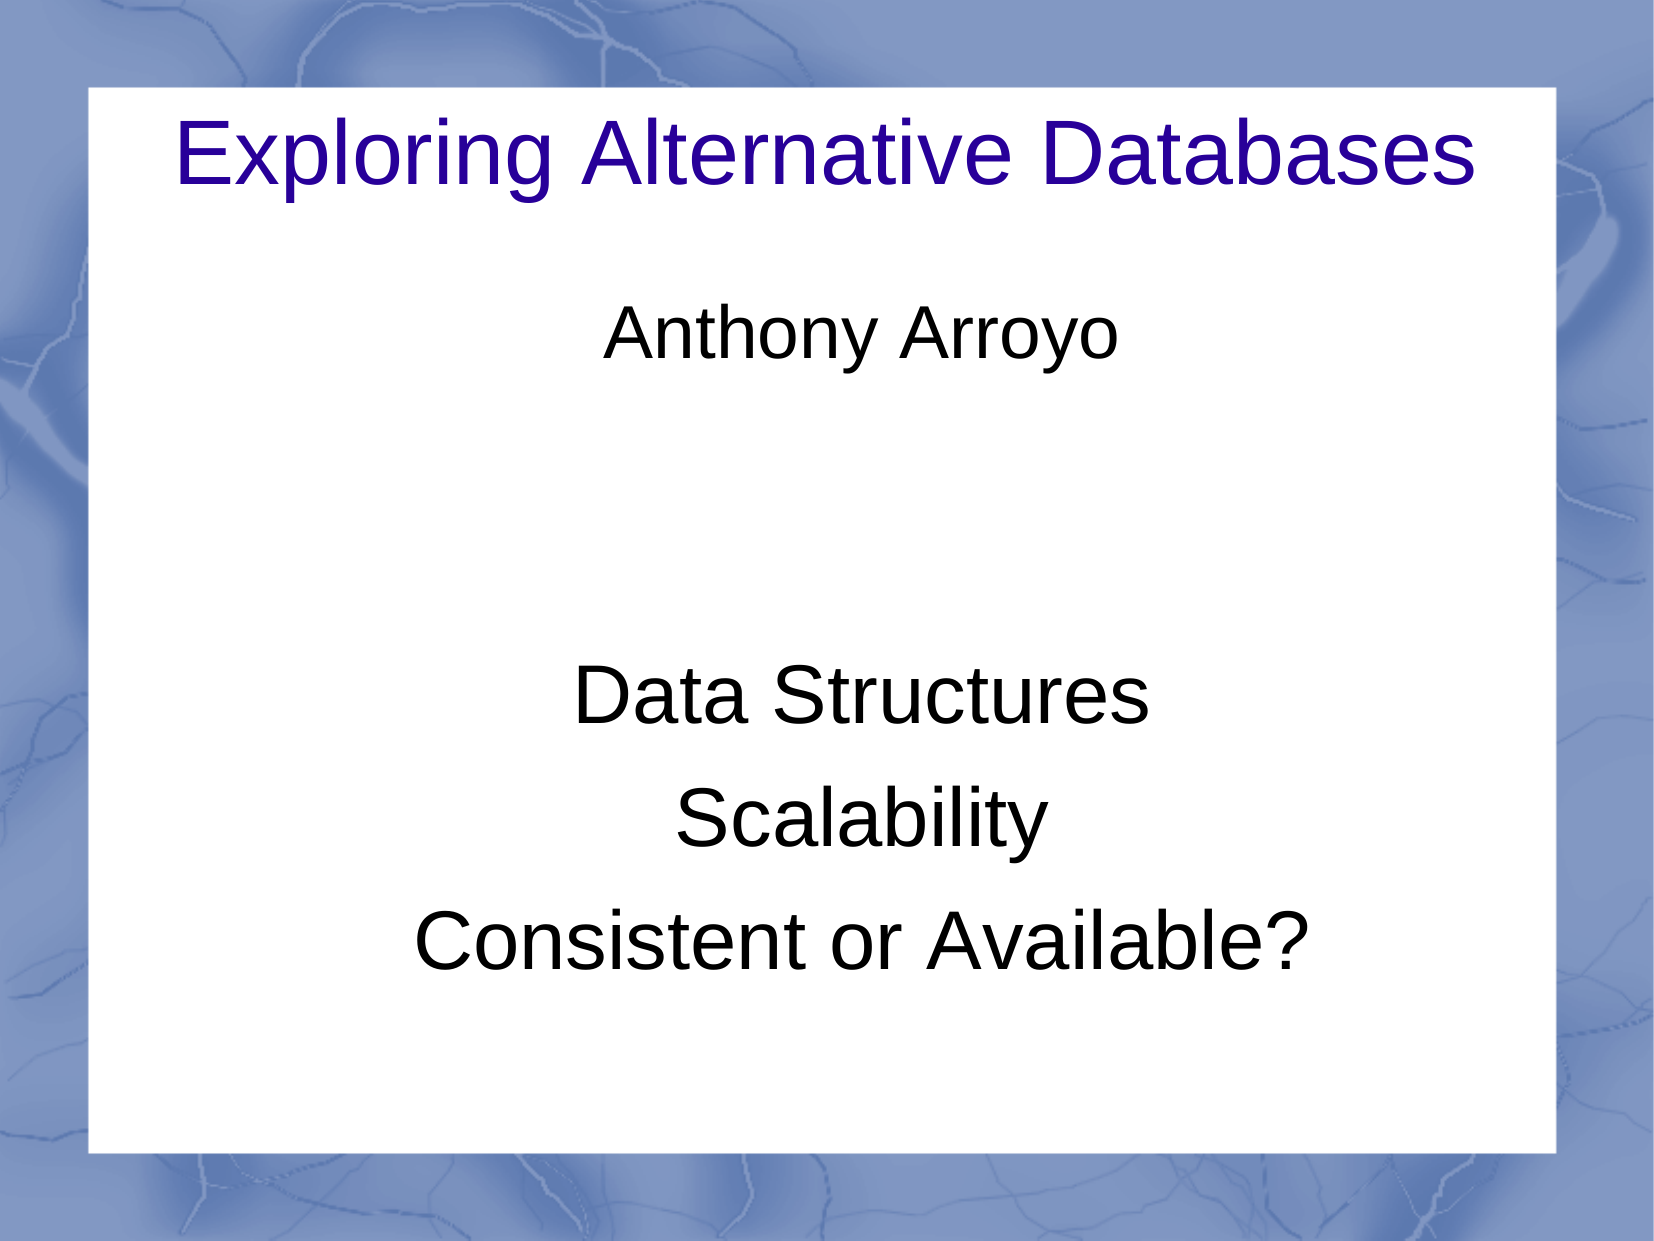

# Exploring Alternative Databases
Anthony Arroyo
Data Structures
Scalability
Consistent or Available?